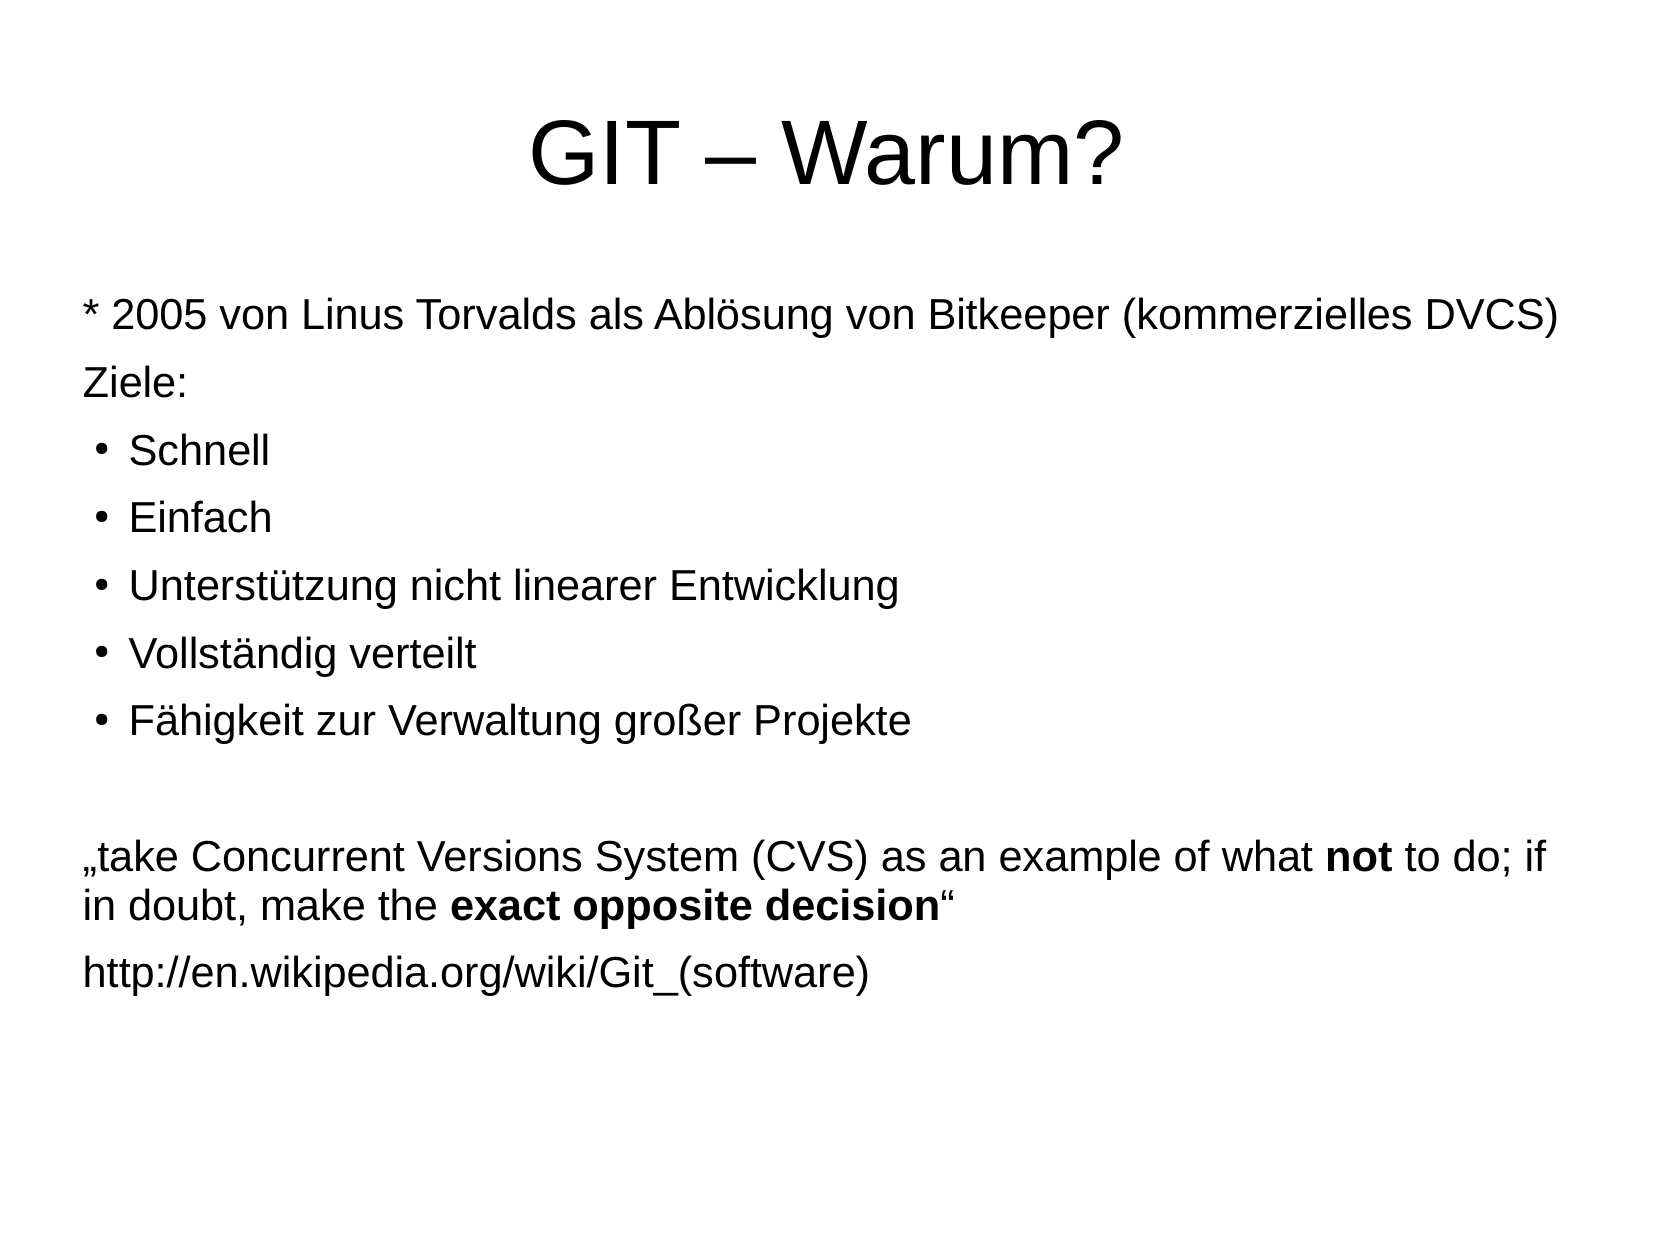

# GIT – Warum?
* 2005 von Linus Torvalds als Ablösung von Bitkeeper (kommerzielles DVCS)
Ziele:
Schnell
Einfach
Unterstützung nicht linearer Entwicklung
Vollständig verteilt
Fähigkeit zur Verwaltung großer Projekte
„take Concurrent Versions System (CVS) as an example of what not to do; if in doubt, make the exact opposite decision“
http://en.wikipedia.org/wiki/Git_(software)